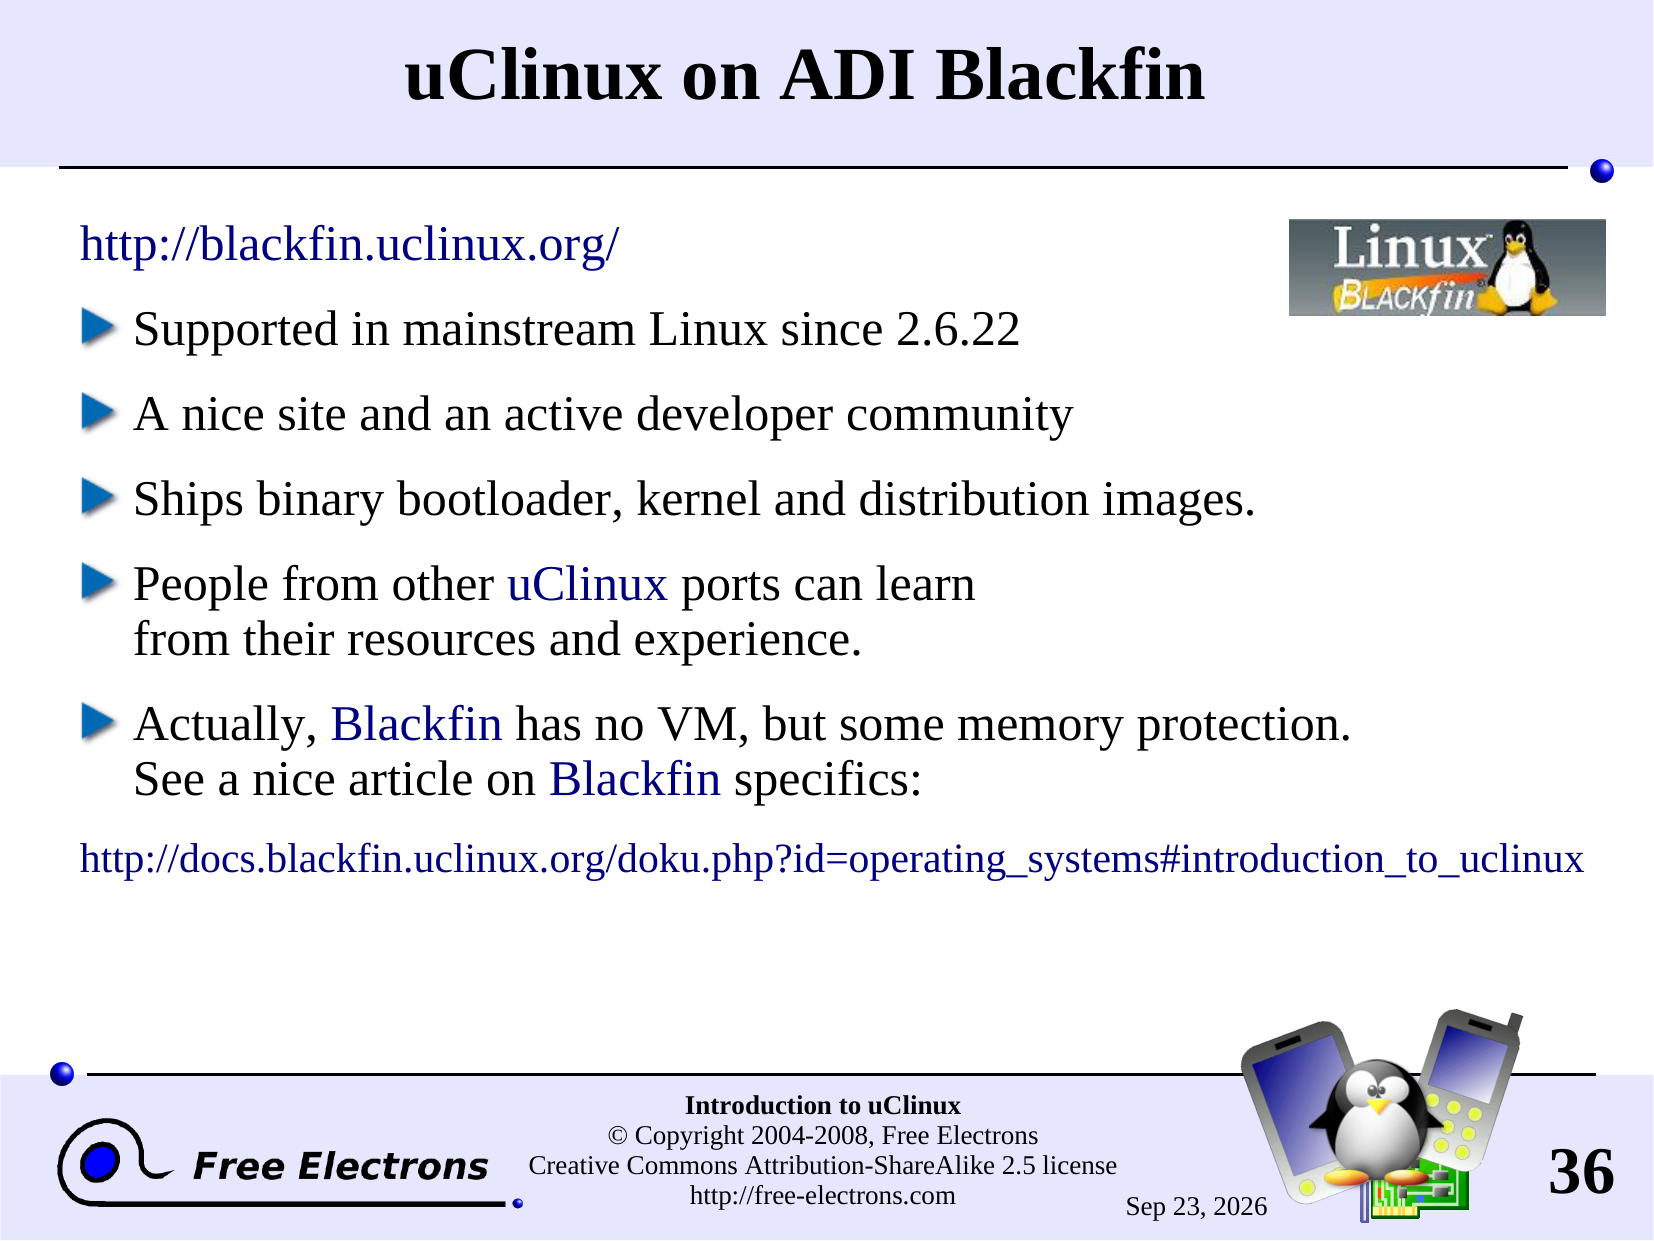

# uClinux on ADI Blackfin
http://blackfin.uclinux.org/
Supported in mainstream Linux since 2.6.22
A nice site and an active developer community
Ships binary bootloader, kernel and distribution images.
People from other uClinux ports can learn
from their resources and experience.
Actually, Blackfin has no VM, but some memory protection.
See a nice article on Blackfin specifics:
http://docs.blackfin.uclinux.org/doku.php?id=operating_systems#introduction_to_uclinux